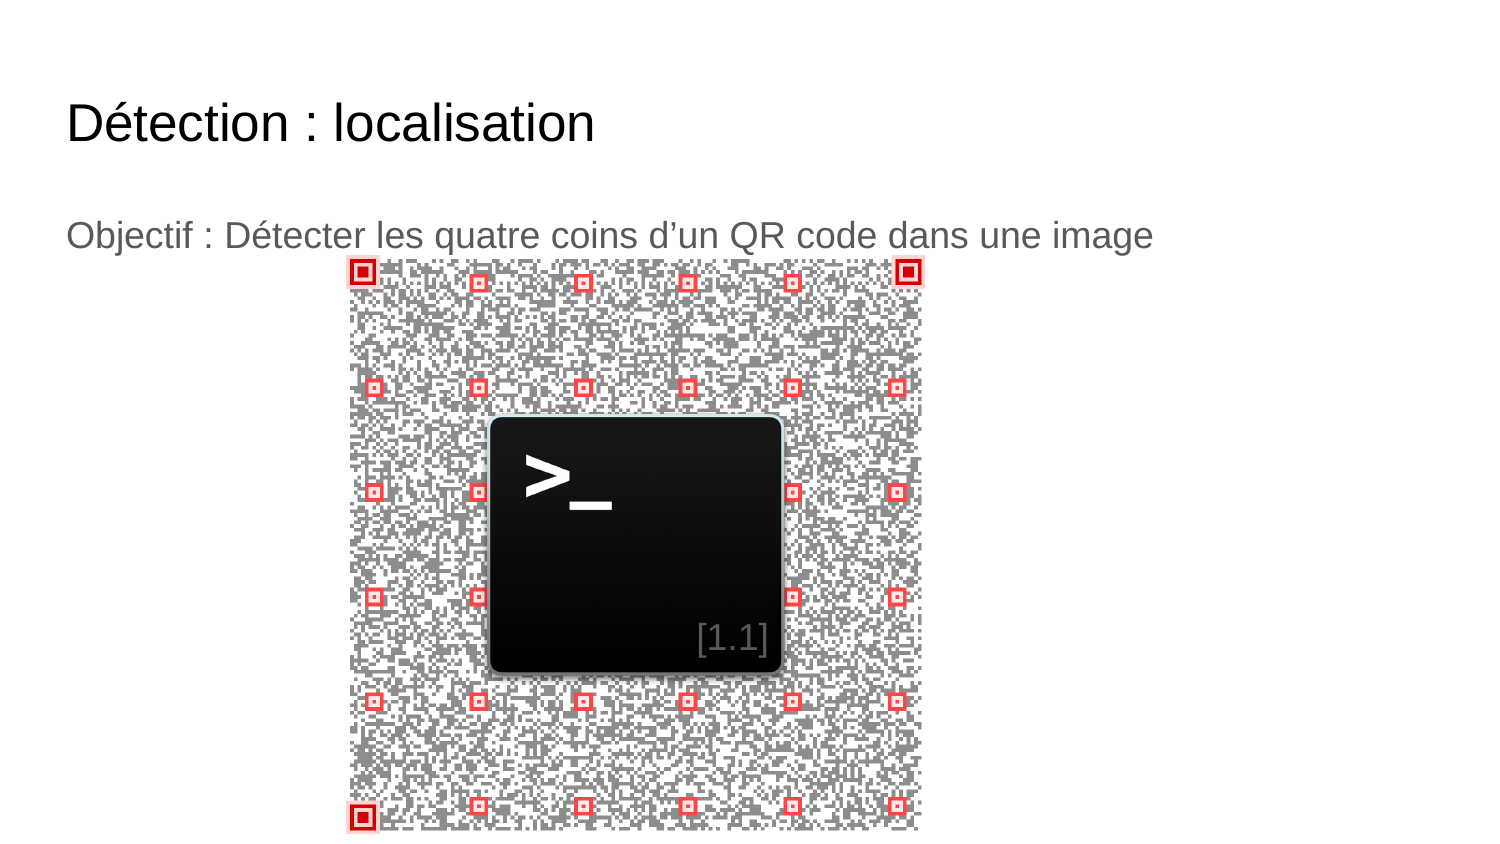

# Détection : localisation
Objectif : Détecter les quatre coins d’un QR code dans une image
[1.1]